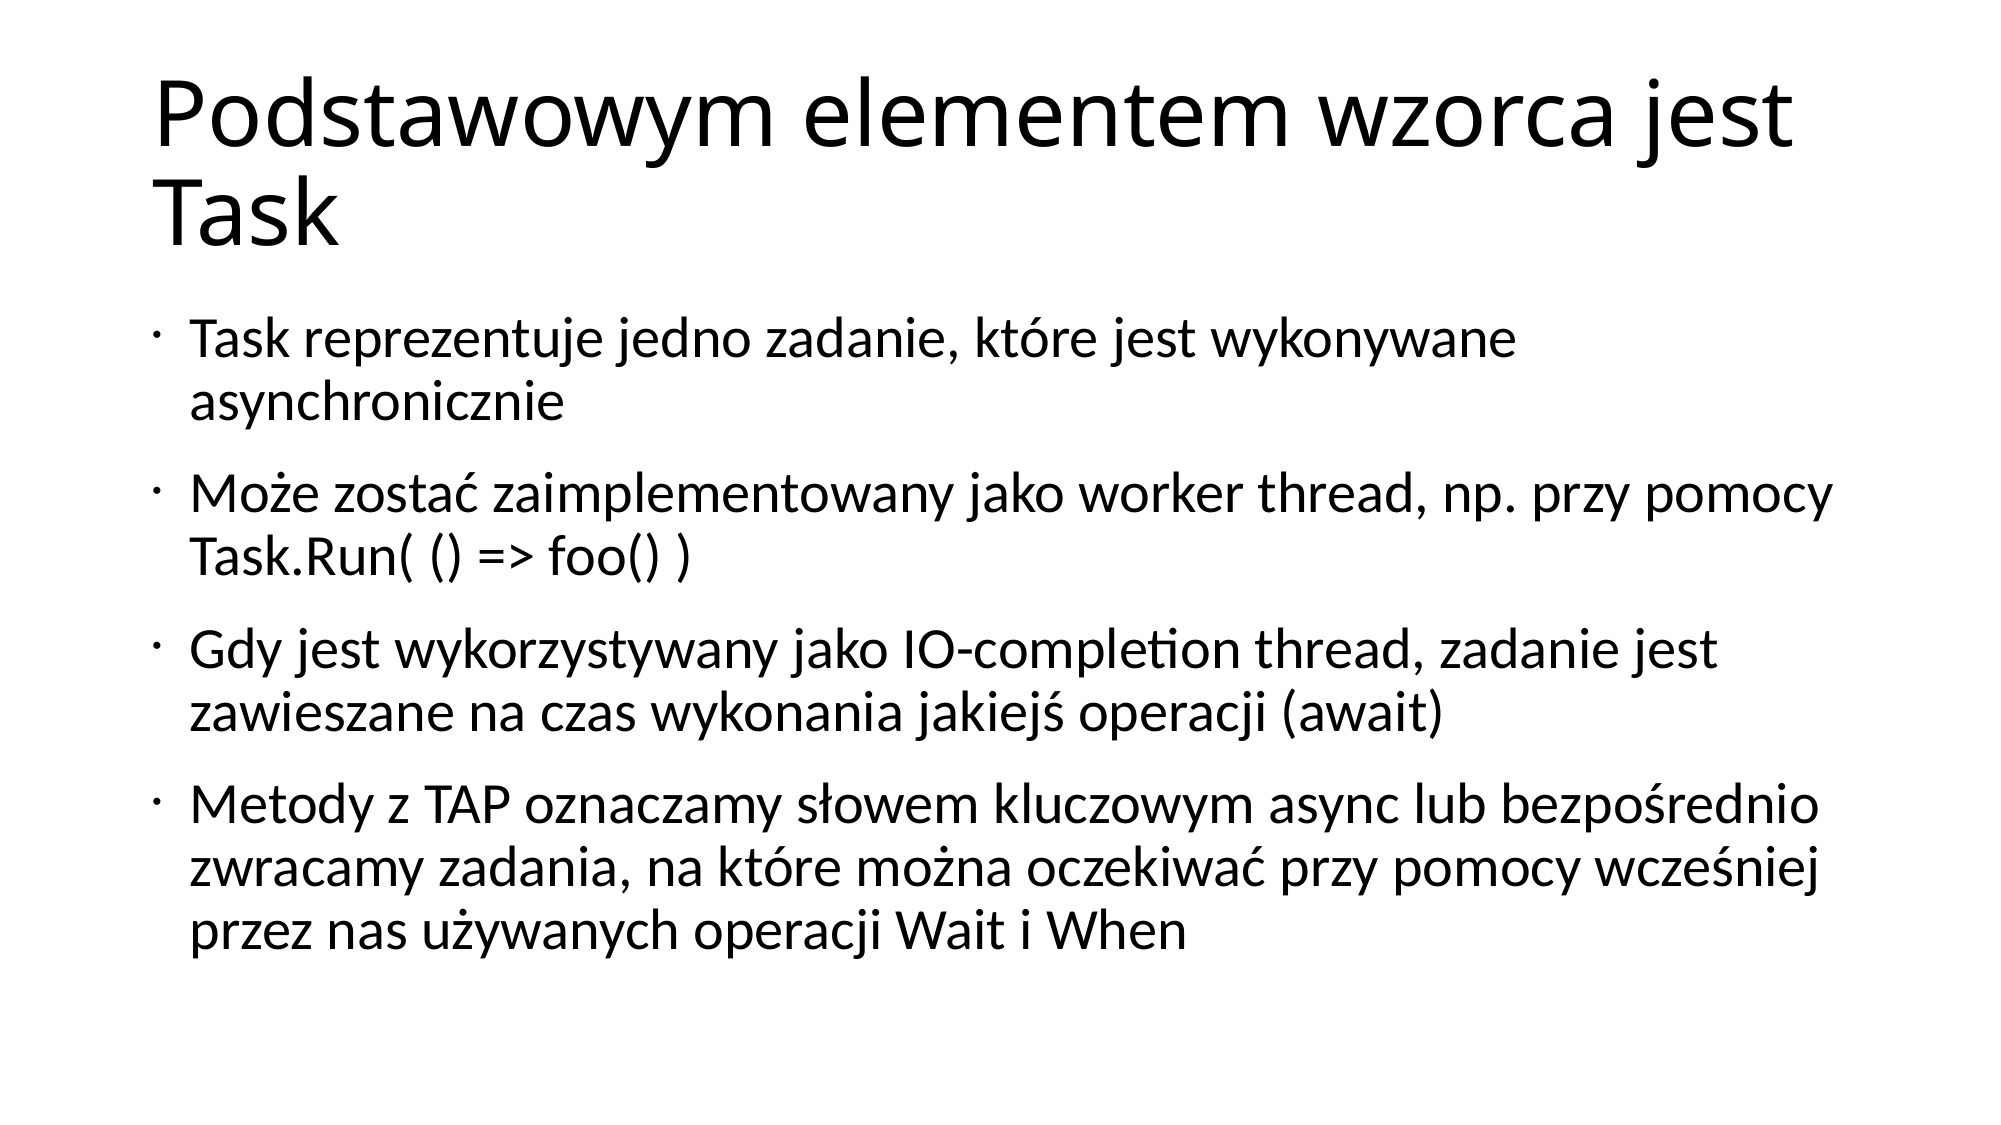

# Podstawowym elementem wzorca jest Task
Task reprezentuje jedno zadanie, które jest wykonywane asynchronicznie
Może zostać zaimplementowany jako worker thread, np. przy pomocy Task.Run( () => foo() )
Gdy jest wykorzystywany jako IO-completion thread, zadanie jest zawieszane na czas wykonania jakiejś operacji (await)
Metody z TAP oznaczamy słowem kluczowym async lub bezpośrednio zwracamy zadania, na które można oczekiwać przy pomocy wcześniej przez nas używanych operacji Wait i When